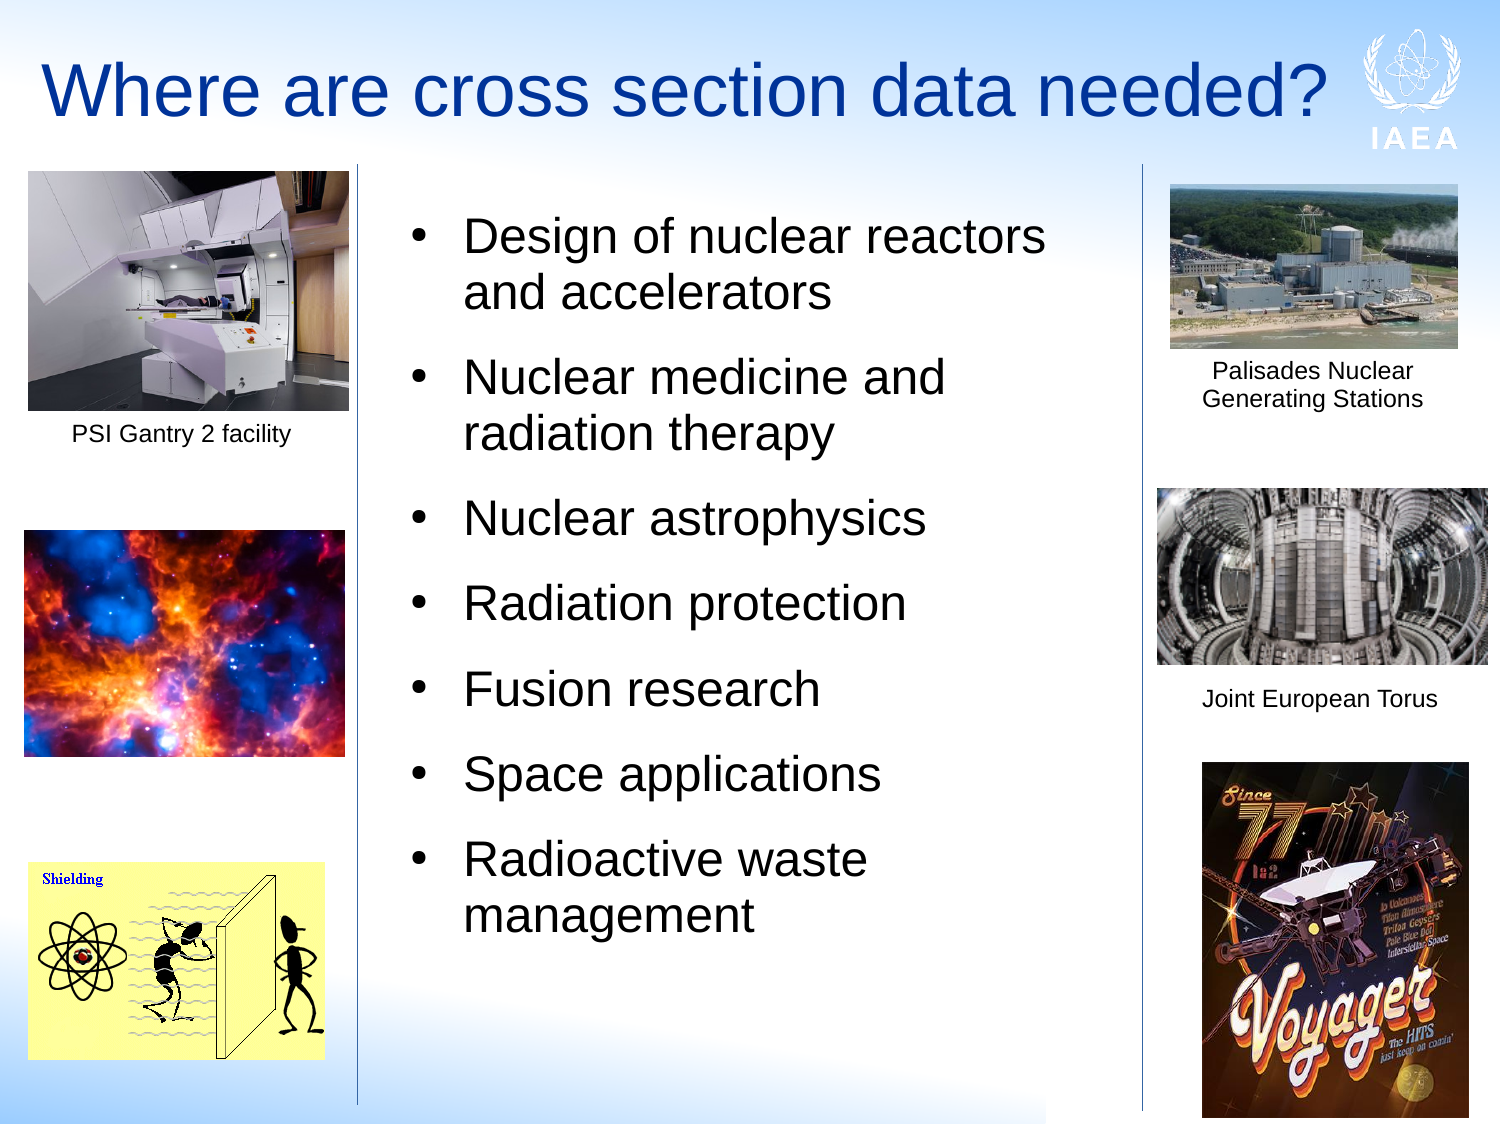

# Where are cross section data needed?
Design of nuclear reactors and accelerators
Nuclear medicine and radiation therapy
Nuclear astrophysics
Radiation protection
Fusion research
Space applications
Radioactive waste management
Palisades Nuclear Generating Stations
PSI Gantry 2 facility
Joint European Torus